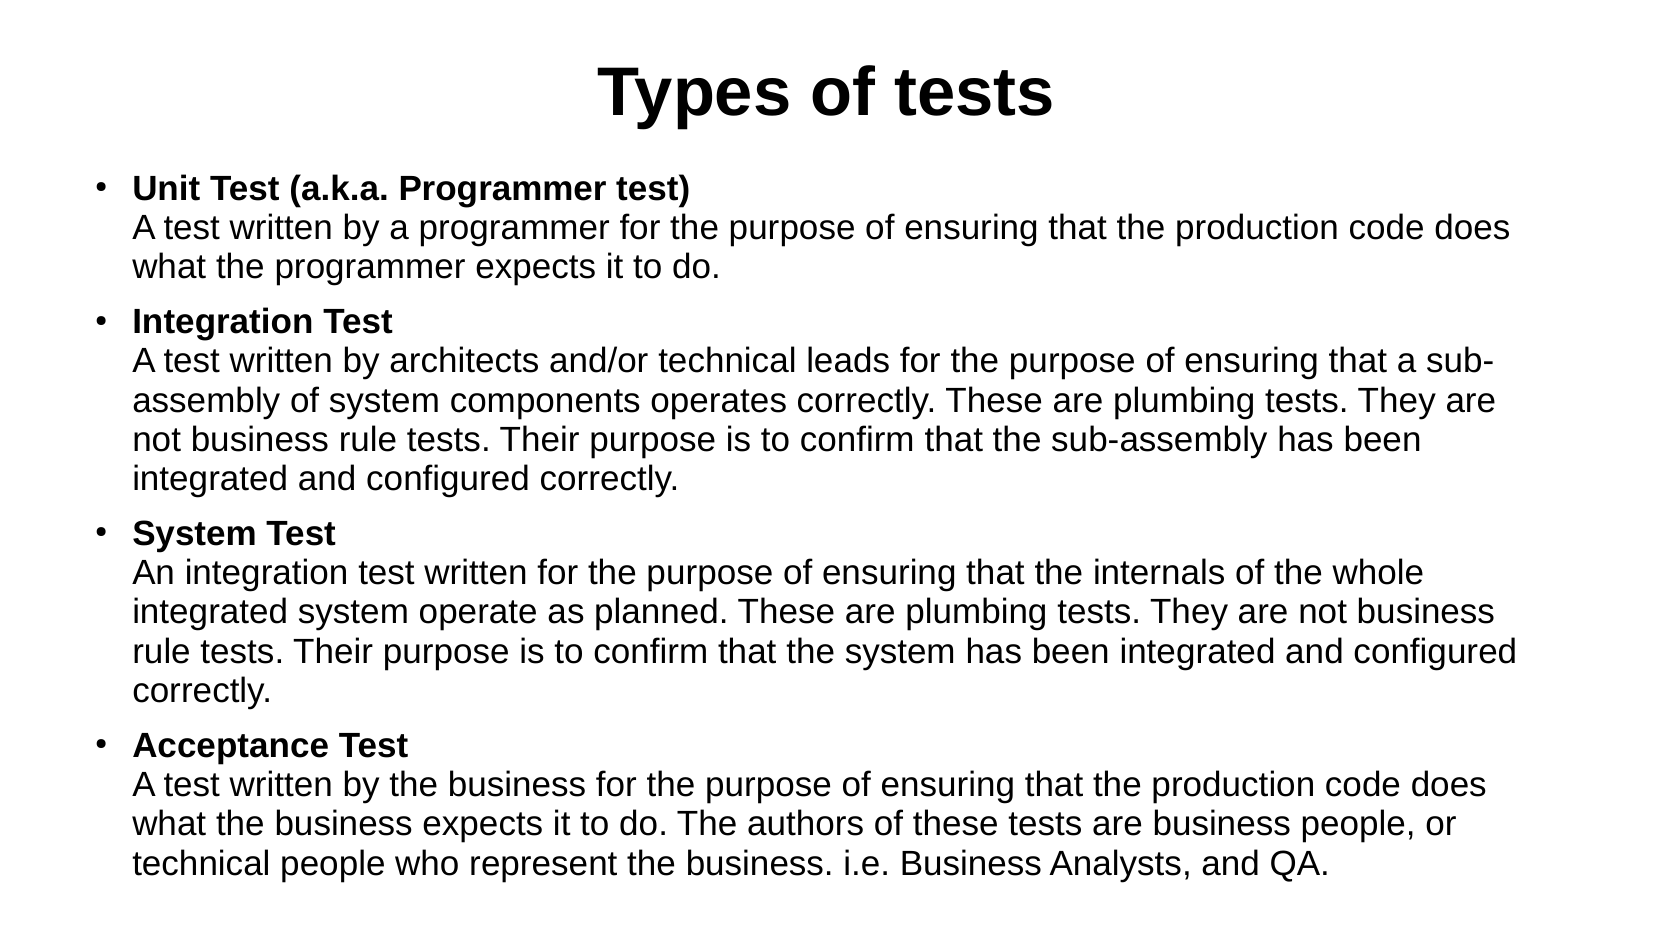

# Types of tests
Unit Test (a.k.a. Programmer test)
A test written by a programmer for the purpose of ensuring that the production code does what the programmer expects it to do.
Integration Test
A test written by architects and/or technical leads for the purpose of ensuring that a sub-assembly of system components operates correctly. These are plumbing tests. They are not business rule tests. Their purpose is to confirm that the sub-assembly has been integrated and configured correctly.
System Test
An integration test written for the purpose of ensuring that the internals of the whole integrated system operate as planned. These are plumbing tests. They are not business rule tests. Their purpose is to confirm that the system has been integrated and configured correctly.
Acceptance Test
A test written by the business for the purpose of ensuring that the production code does what the business expects it to do. The authors of these tests are business people, or technical people who represent the business. i.e. Business Analysts, and QA.